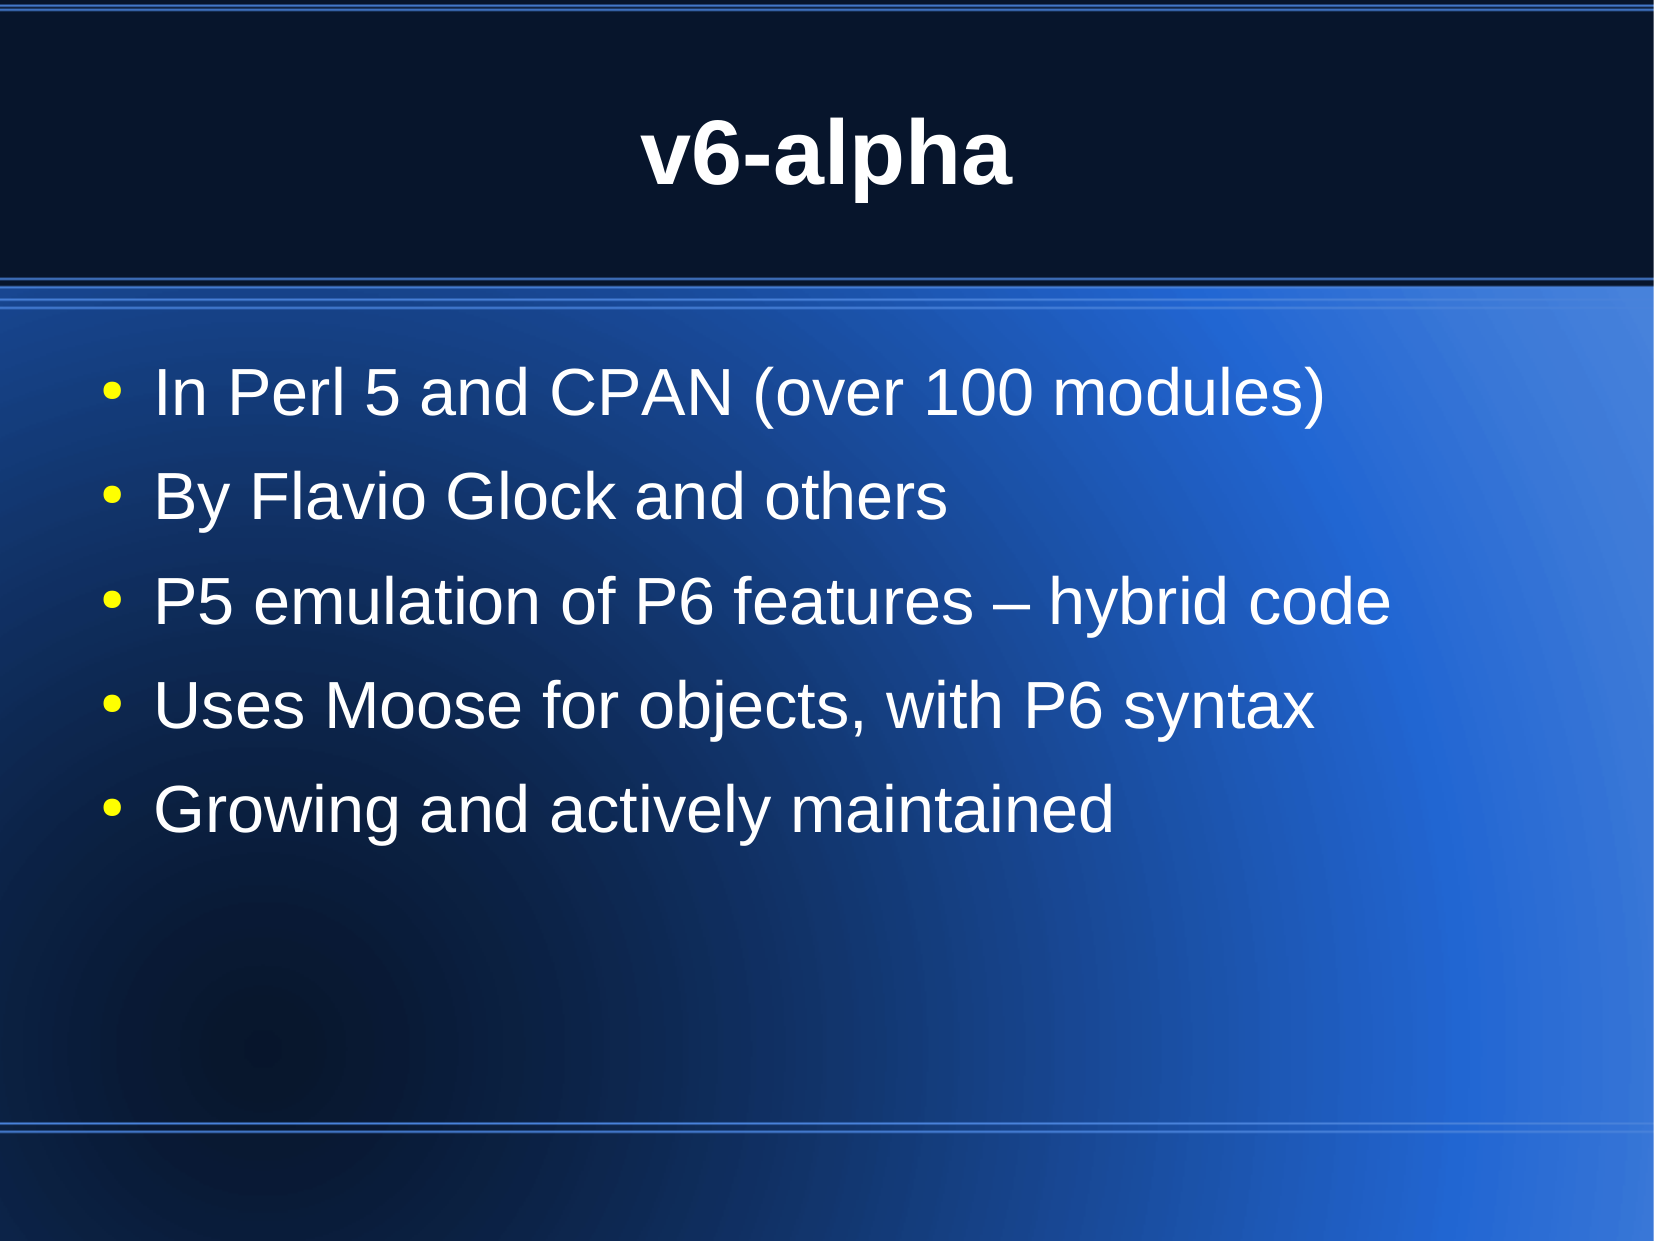

# v6-alpha
In Perl 5 and CPAN (over 100 modules)
By Flavio Glock and others
P5 emulation of P6 features – hybrid code
Uses Moose for objects, with P6 syntax
Growing and actively maintained